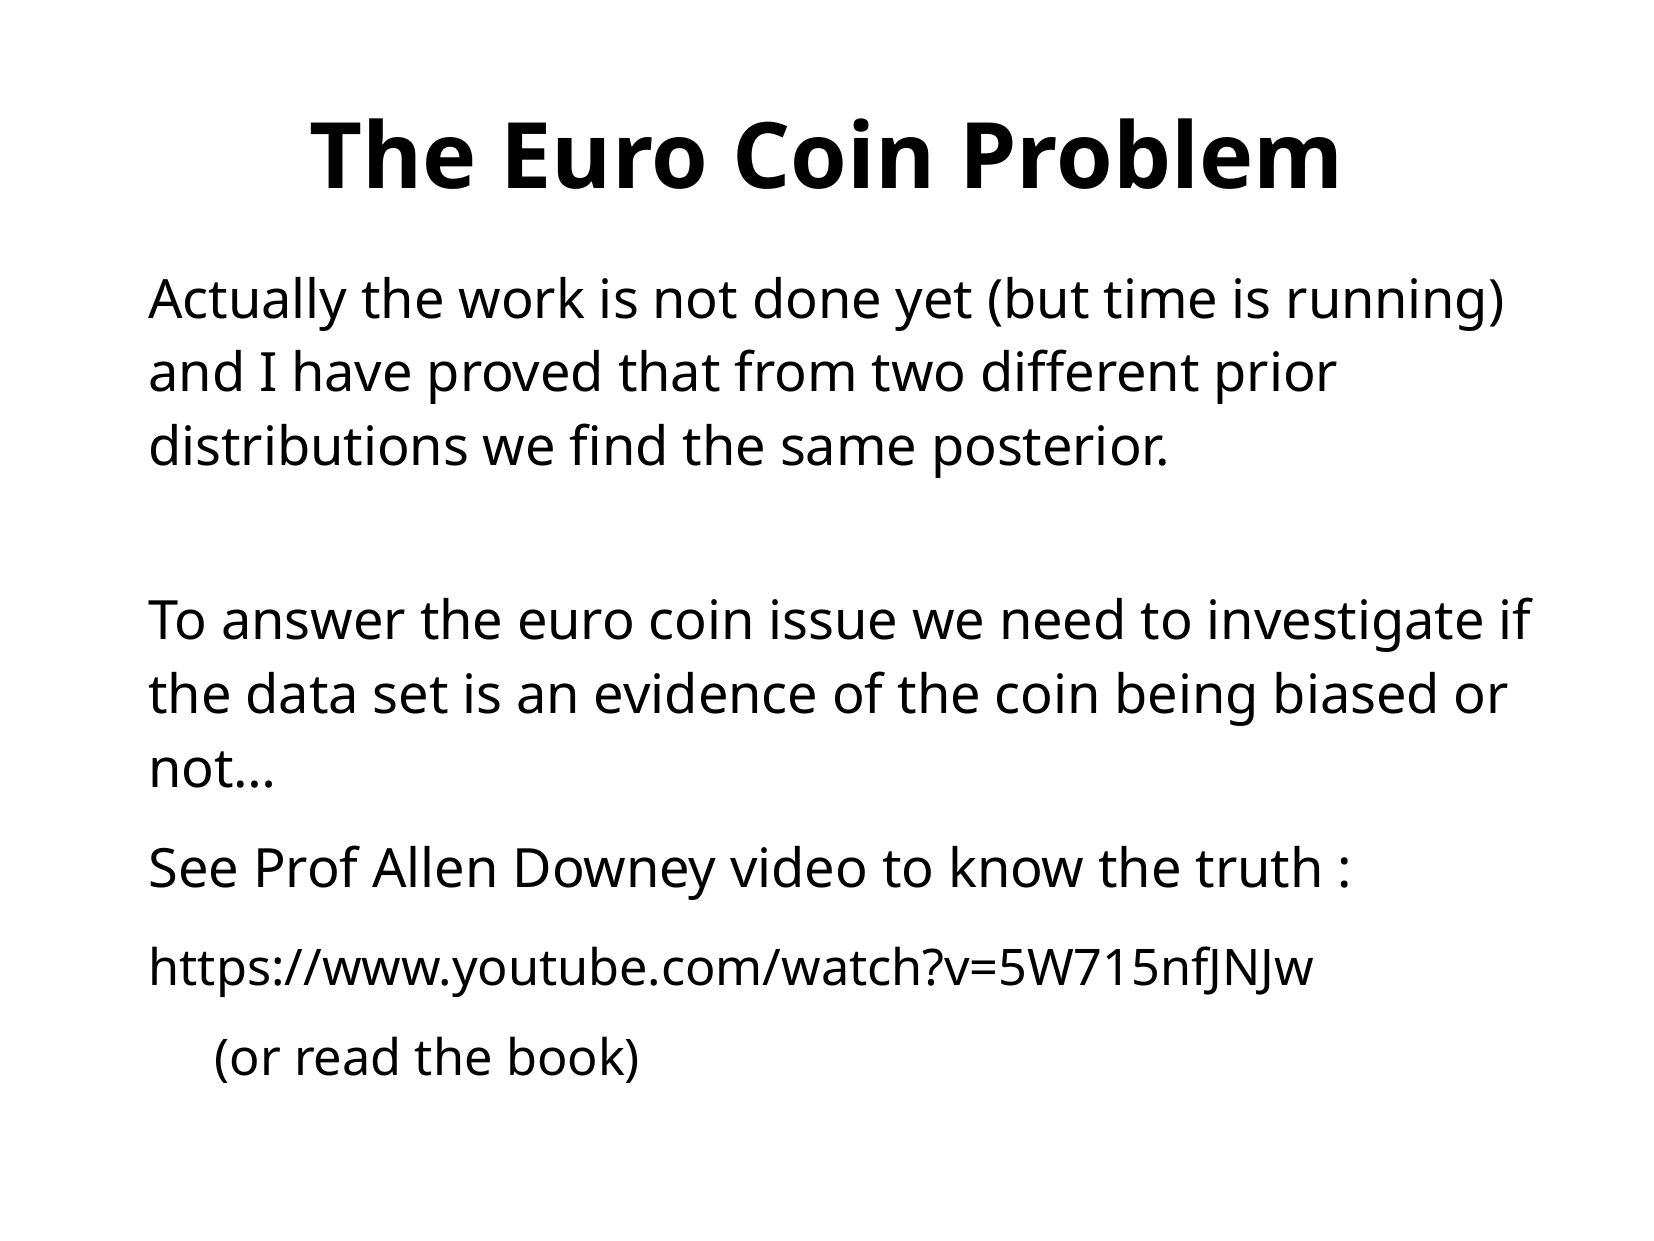

# The Euro Coin Problem
Actually the work is not done yet (but time is running) and I have proved that from two different prior distributions we find the same posterior.
To answer the euro coin issue we need to investigate if the data set is an evidence of the coin being biased or not…
See Prof Allen Downey video to know the truth :
https://www.youtube.com/watch?v=5W715nfJNJw
(or read the book)